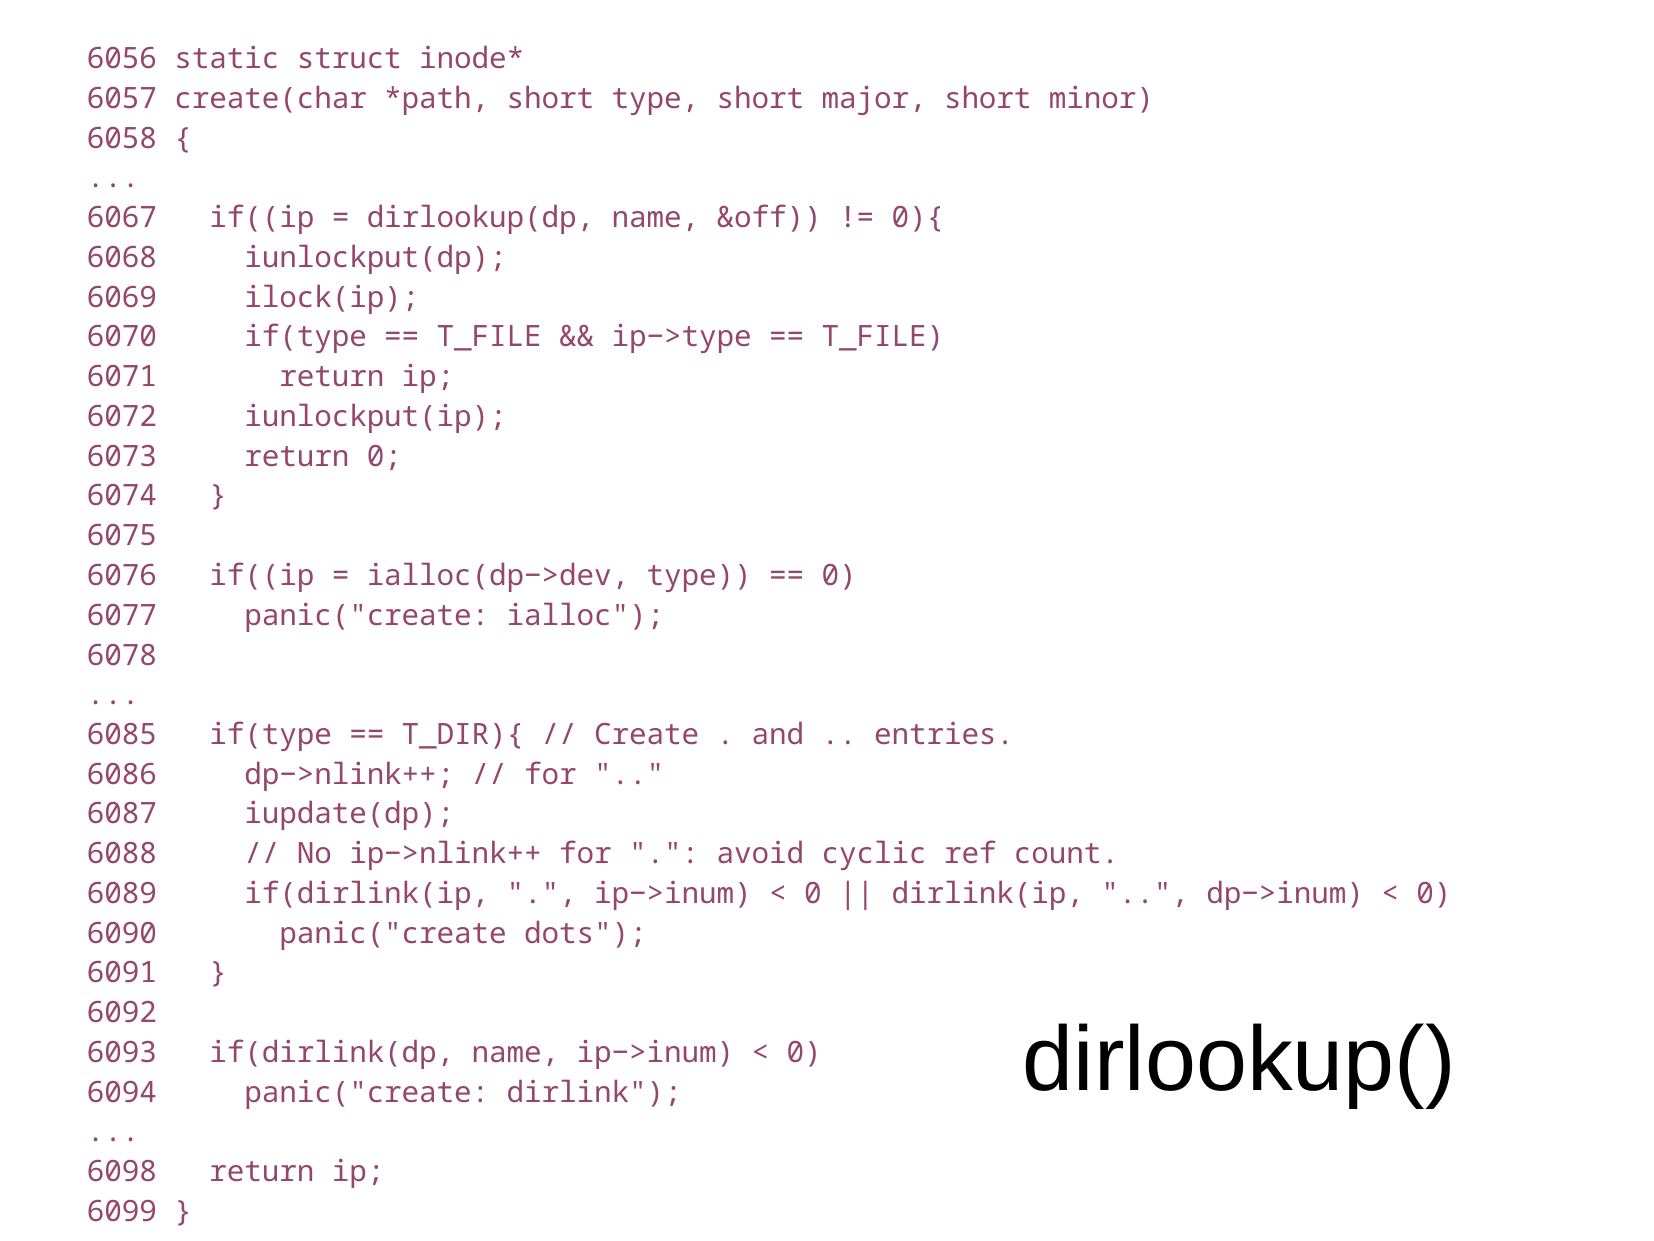

6056 static struct inode*
6057 create(char *path, short type, short major, short minor)
6058 {
...
6067 if((ip = dirlookup(dp, name, &off)) != 0){
6068 iunlockput(dp);
6069 ilock(ip);
6070 if(type == T_FILE && ip−>type == T_FILE)
6071 return ip;
6072 iunlockput(ip);
6073 return 0;
6074 }
6075
6076 if((ip = ialloc(dp−>dev, type)) == 0)
6077 panic("create: ialloc");
6078
...
6085 if(type == T_DIR){ // Create . and .. entries.
6086 dp−>nlink++; // for ".."
6087 iupdate(dp);
6088 // No ip−>nlink++ for ".": avoid cyclic ref count.
6089 if(dirlink(ip, ".", ip−>inum) < 0 || dirlink(ip, "..", dp−>inum) < 0)
6090 panic("create dots");
6091 }
6092
6093 if(dirlink(dp, name, ip−>inum) < 0)
6094 panic("create: dirlink");
...
6098 return ip;
6099 }
# dirlookup()